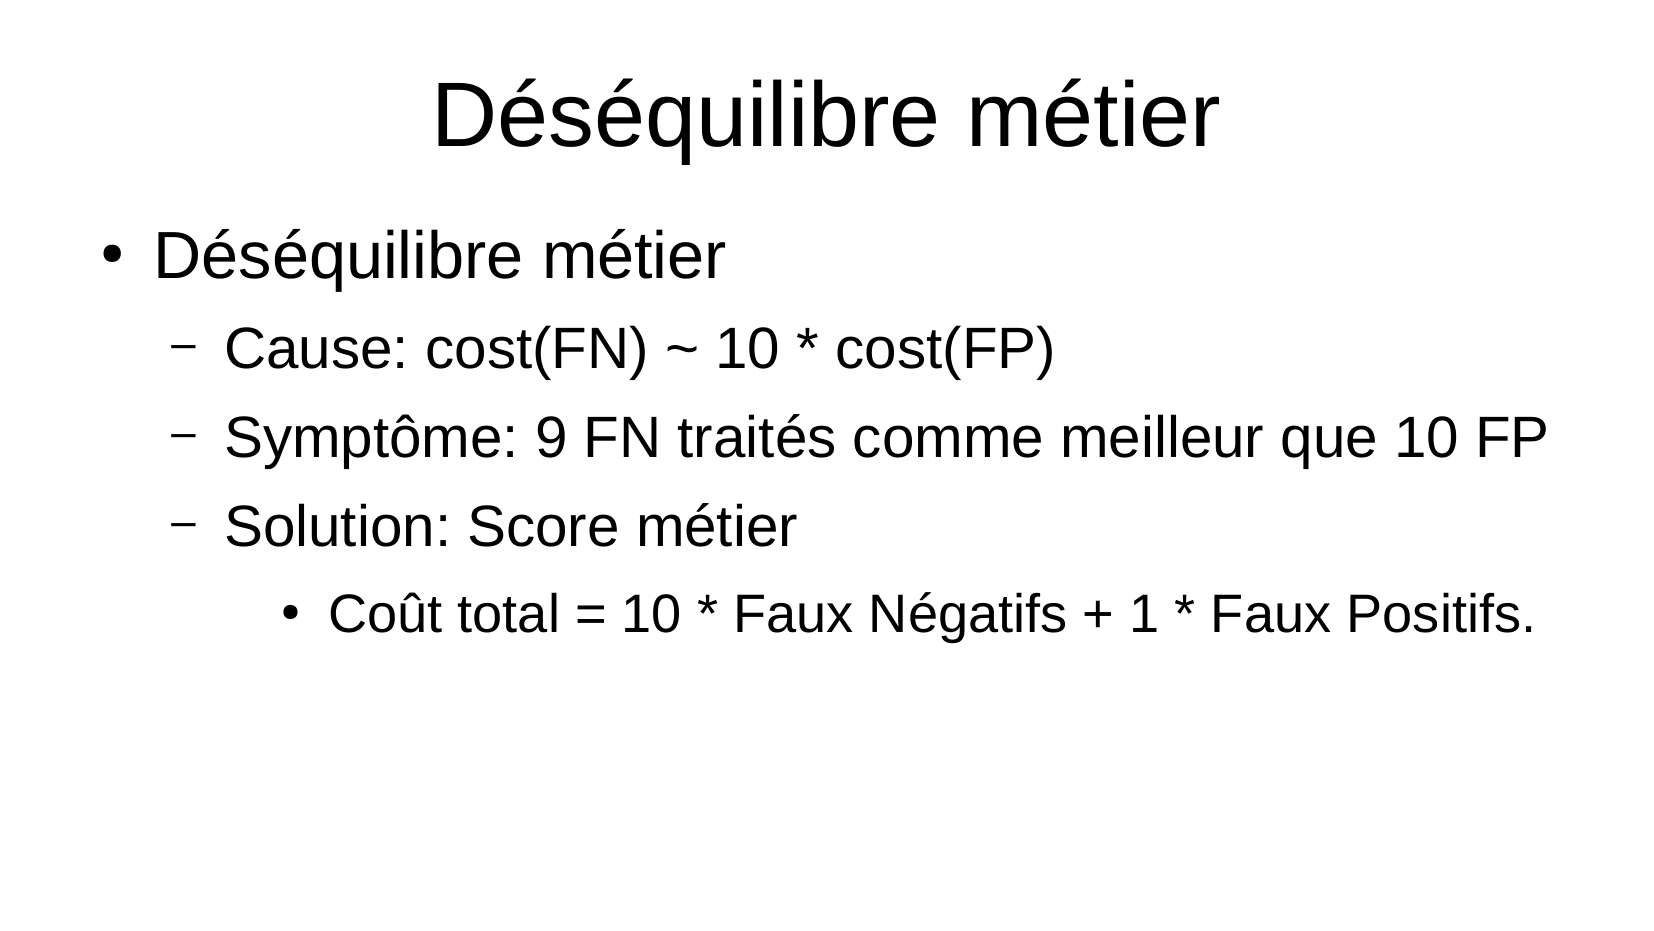

# Déséquilibre métier
Déséquilibre métier
Cause: cost(FN) ~ 10 * cost(FP)
Symptôme: 9 FN traités comme meilleur que 10 FP
Solution: Score métier
Coût total = 10 * Faux Négatifs + 1 * Faux Positifs.